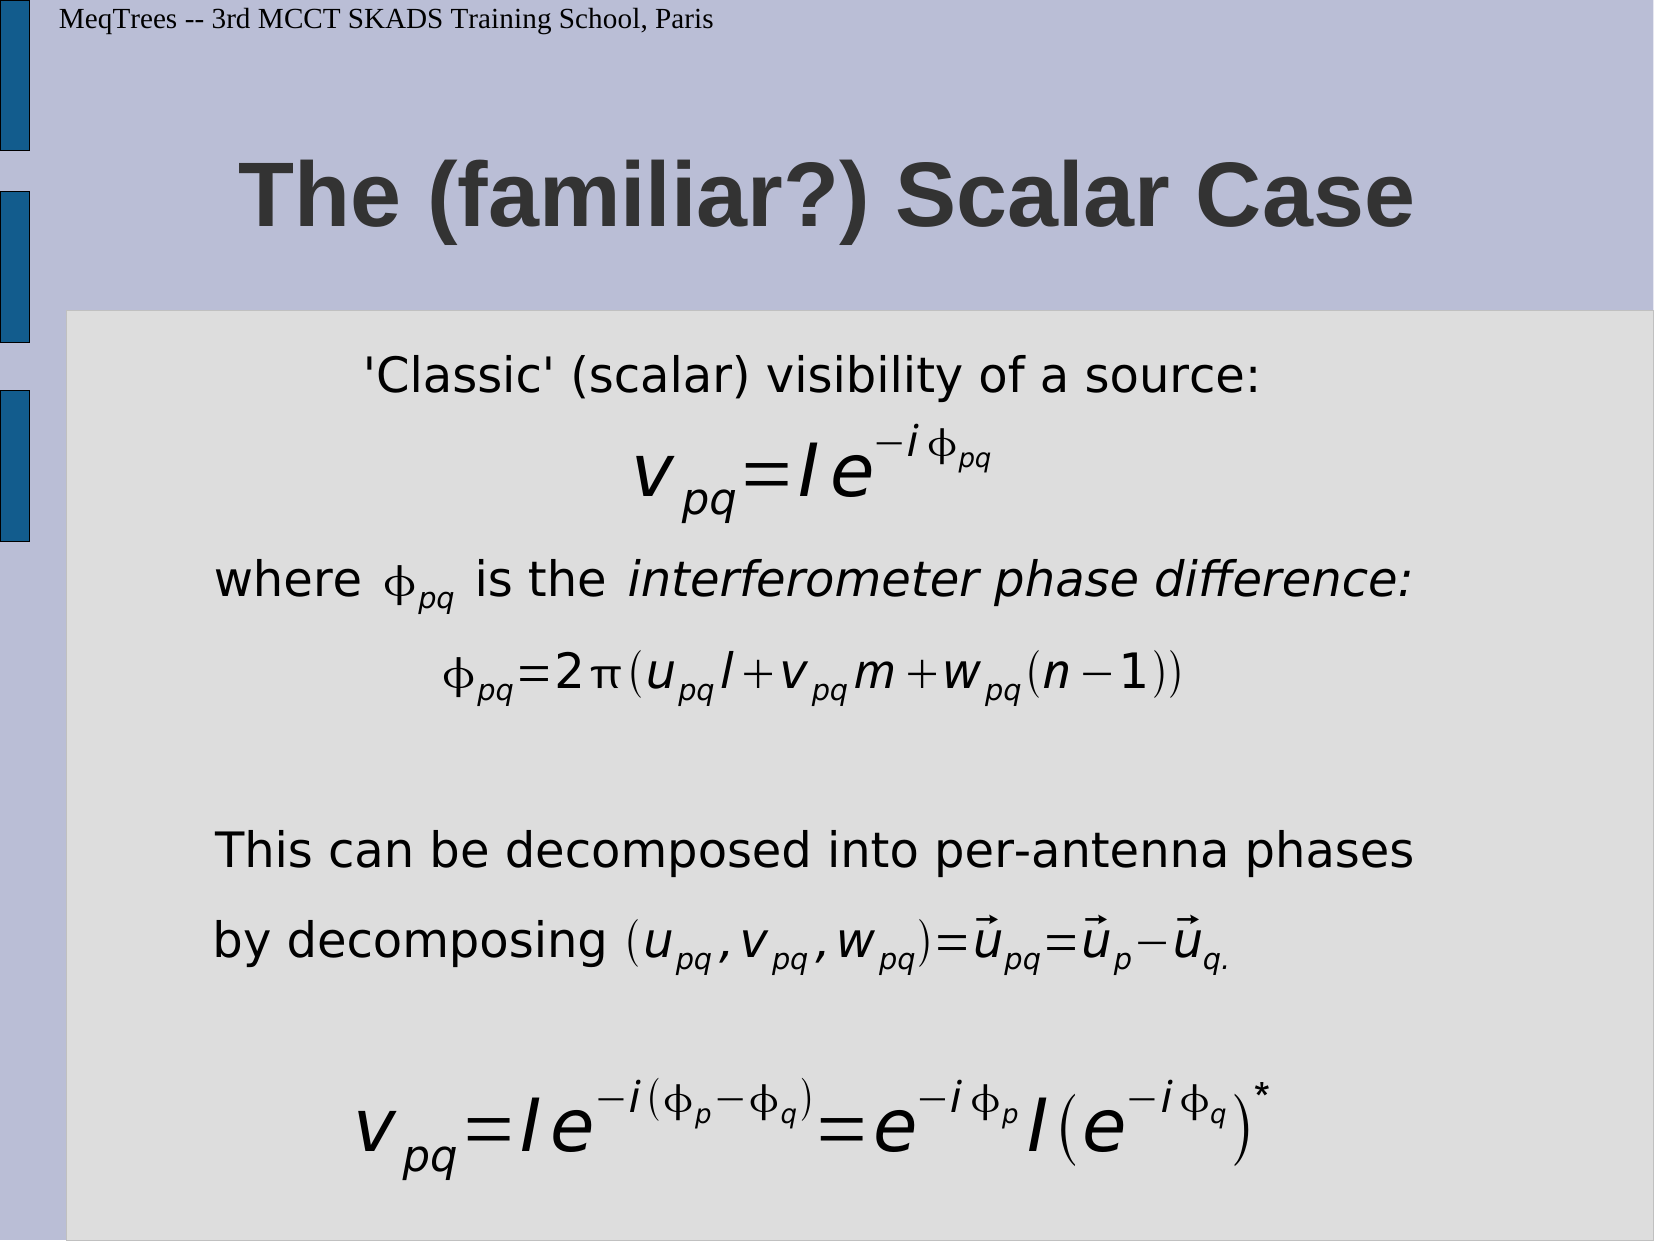

MeqTrees -- 3rd MCCT SKADS Training School, Paris
# The (familiar?) Scalar Case